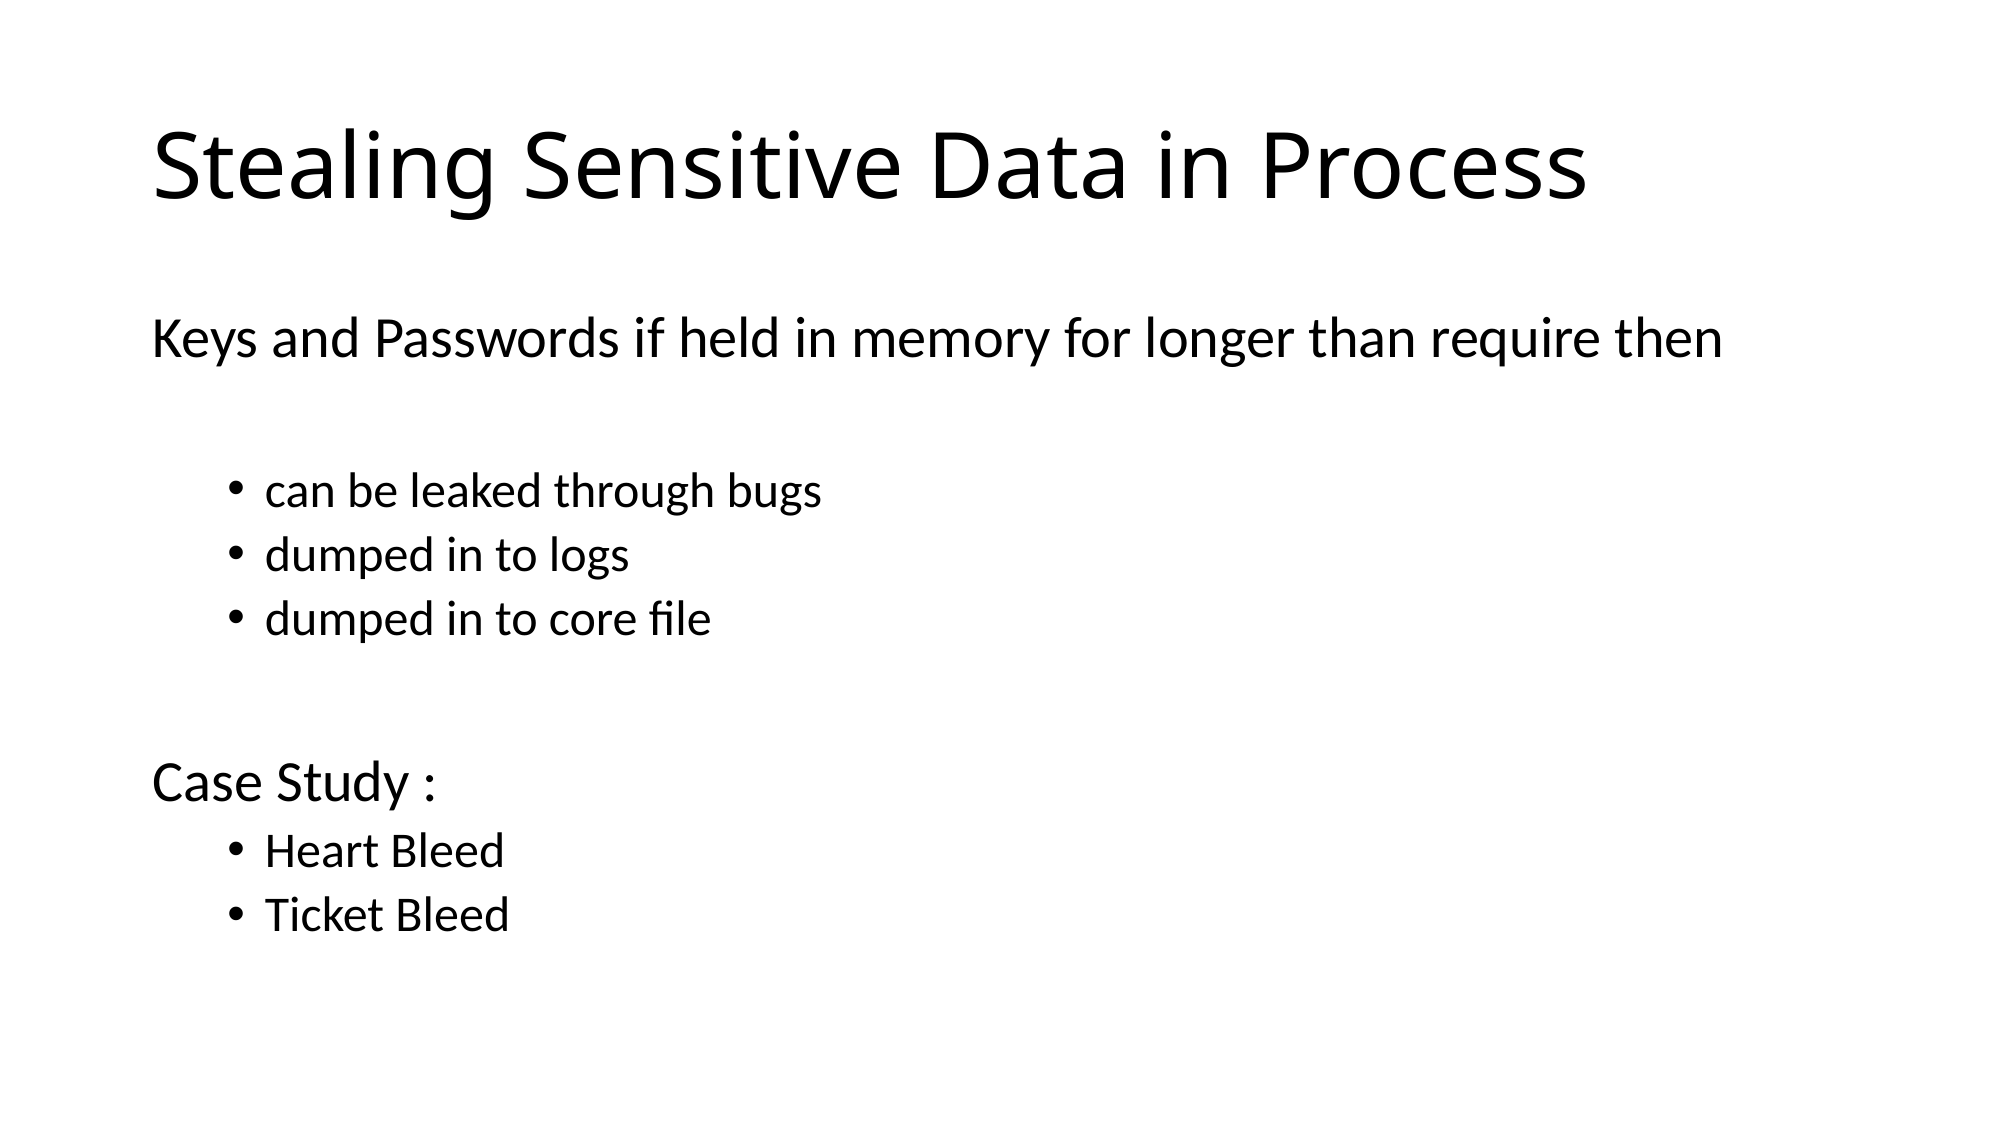

# Stealing Sensitive Data in Process
Keys and Passwords if held in memory for longer than require then
can be leaked through bugs
dumped in to logs
dumped in to core file
Case Study :
Heart Bleed
Ticket Bleed